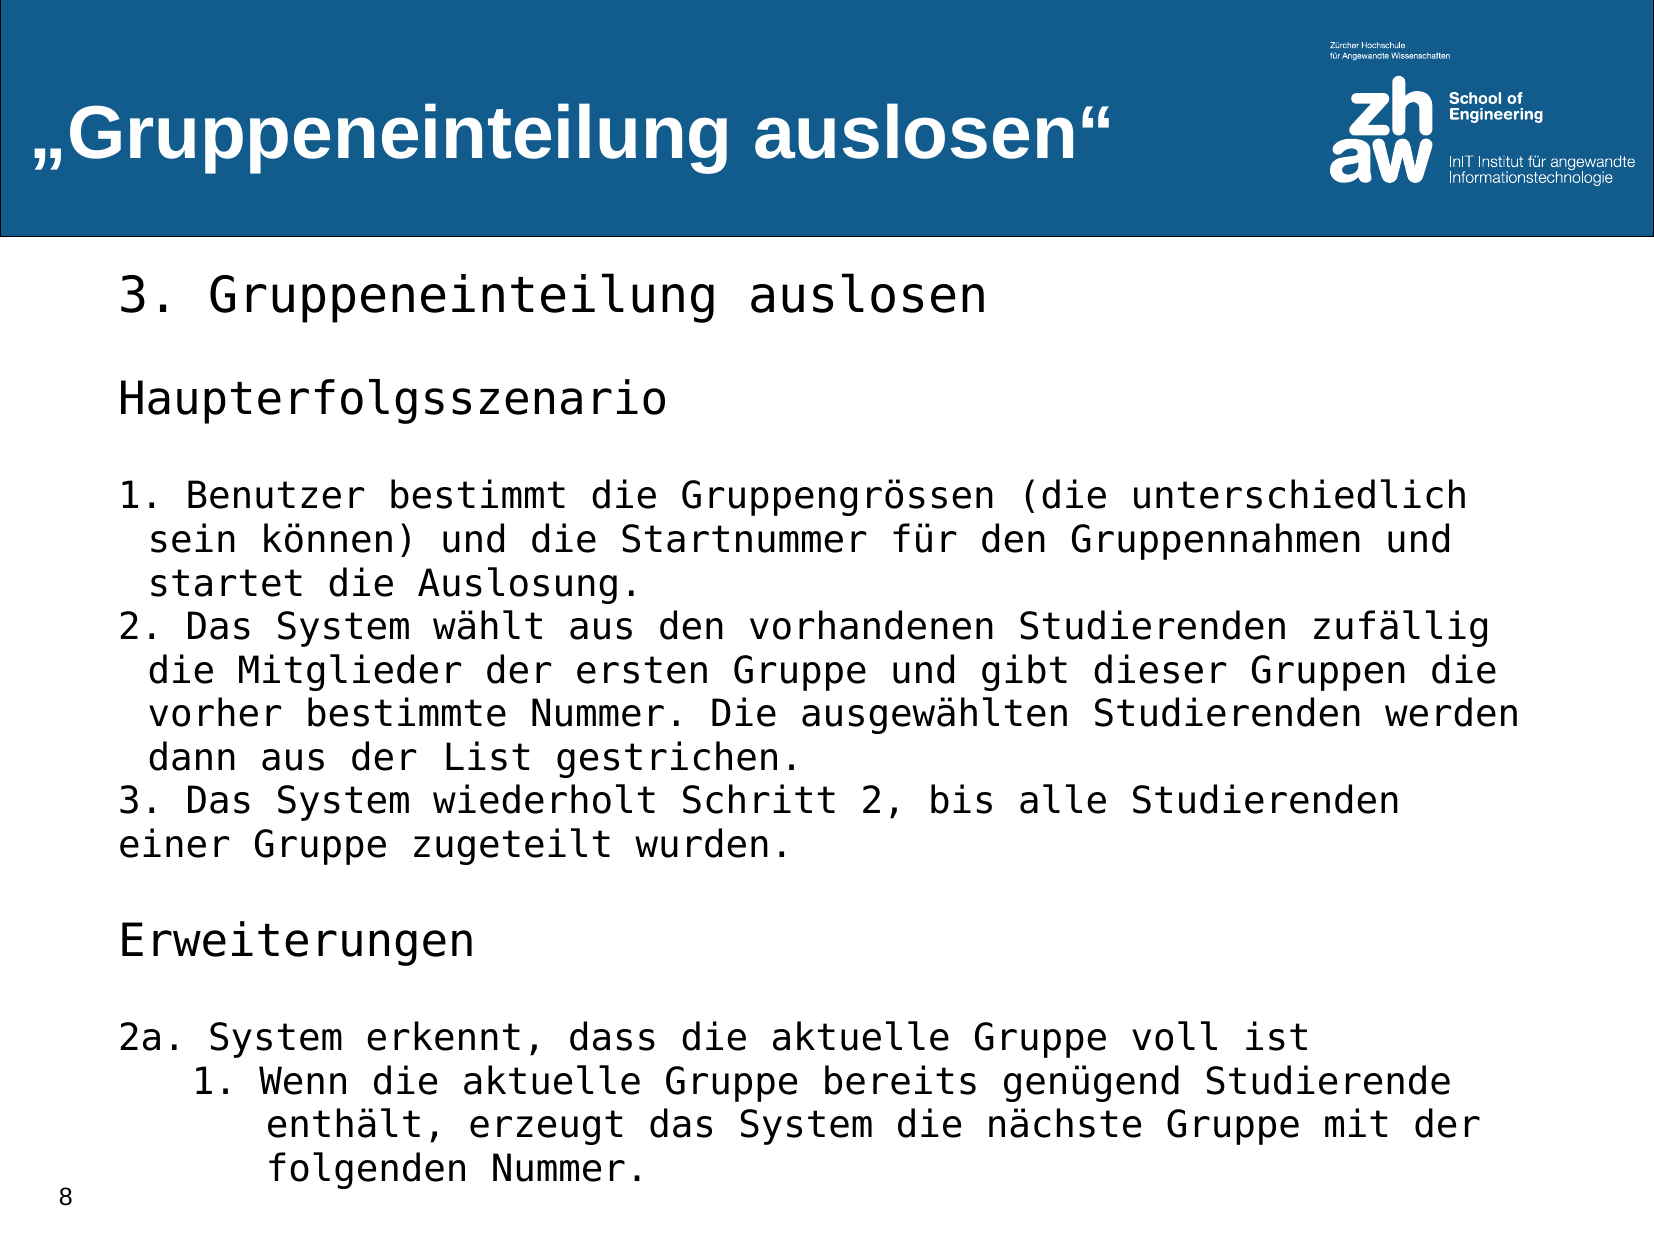

# „Gruppeneinteilung auslosen“
3. Gruppeneinteilung auslosen
Haupterfolgsszenario
1. Benutzer bestimmt die Gruppengrössen (die unterschiedlich sein können) und die Startnummer für den Gruppennahmen und startet die Auslosung.
2. Das System wählt aus den vorhandenen Studierenden zufällig die Mitglieder der ersten Gruppe und gibt dieser Gruppen die vorher bestimmte Nummer. Die ausgewählten Studierenden werden dann aus der 	List gestrichen.
3. Das System wiederholt Schritt 2, bis alle Studierenden einer Gruppe zugeteilt wurden.
Erweiterungen
2a. System erkennt, dass die aktuelle Gruppe voll ist
	1. Wenn die aktuelle Gruppe bereits genügend Studierende 			enthält, erzeugt das System die nächste Gruppe mit der 			folgenden Nummer.